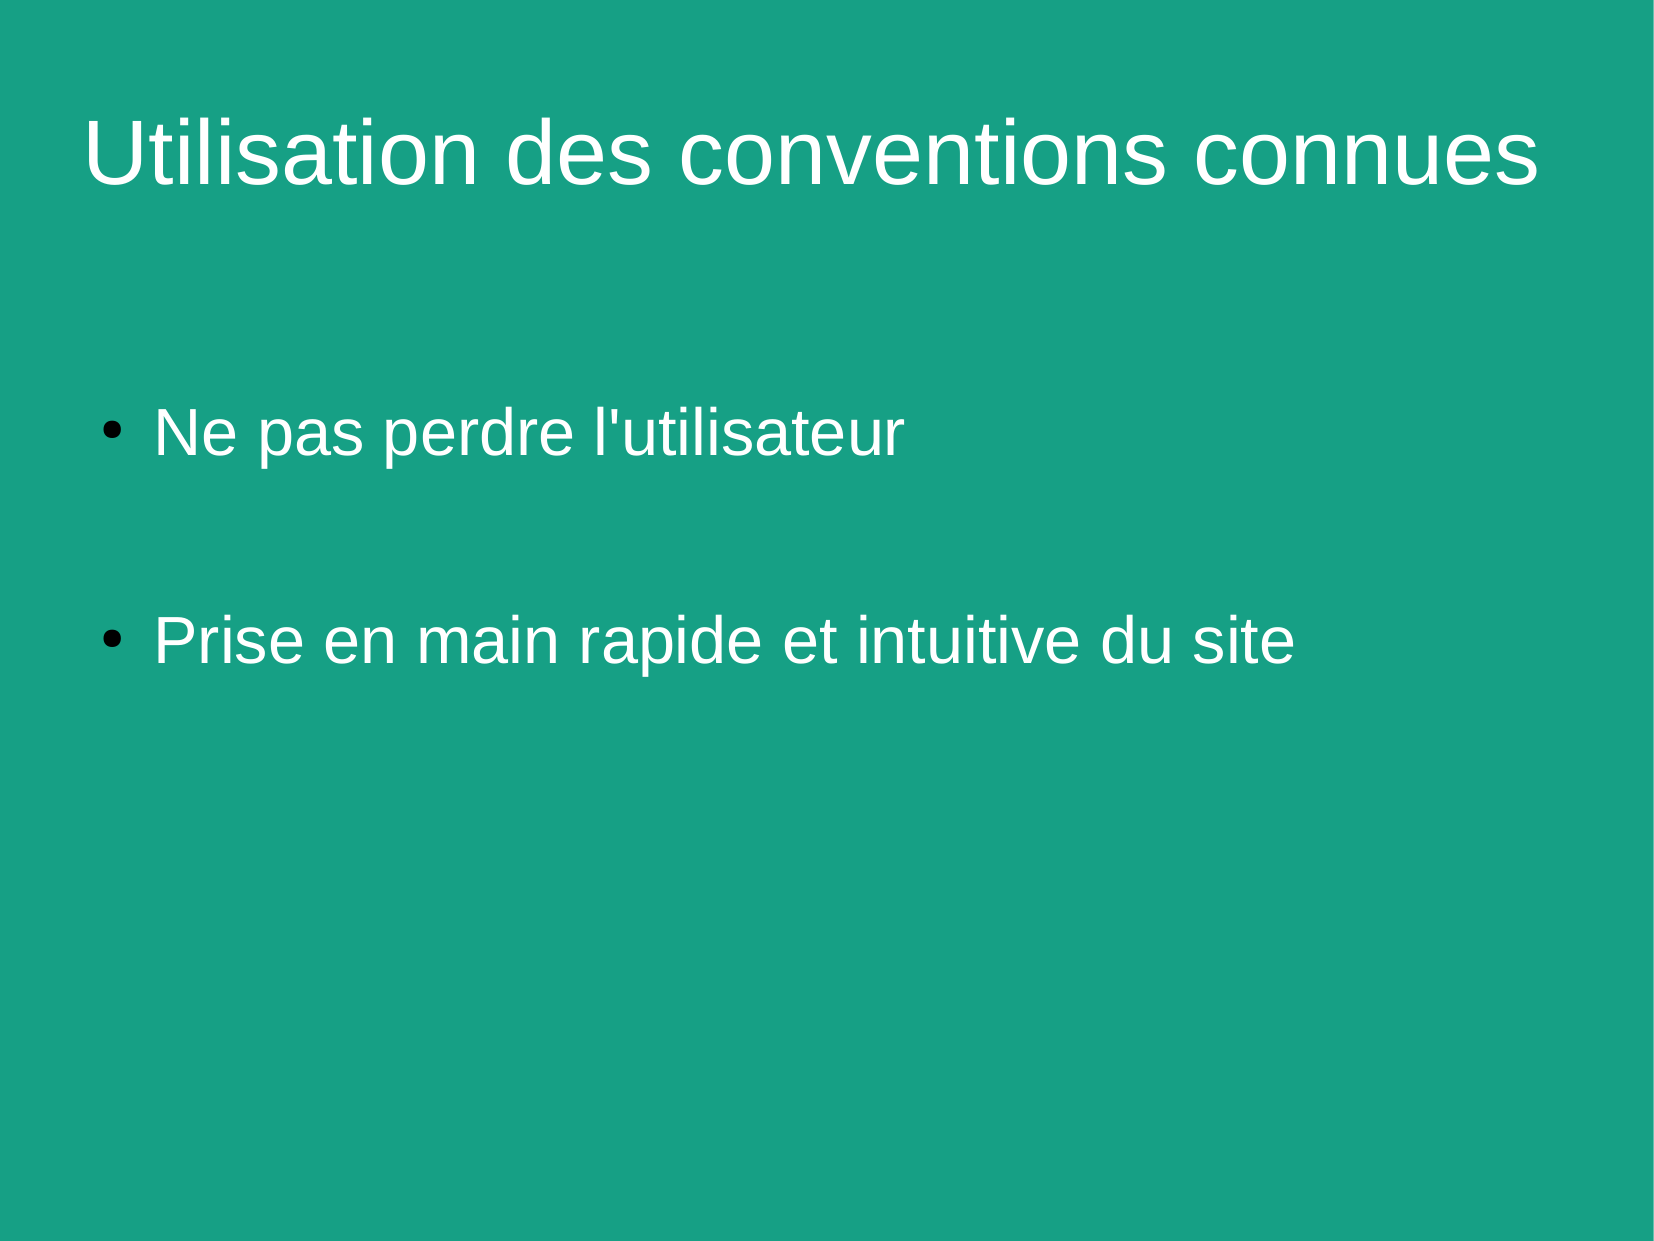

# Utilisation des conventions connues
Ne pas perdre l'utilisateur
Prise en main rapide et intuitive du site